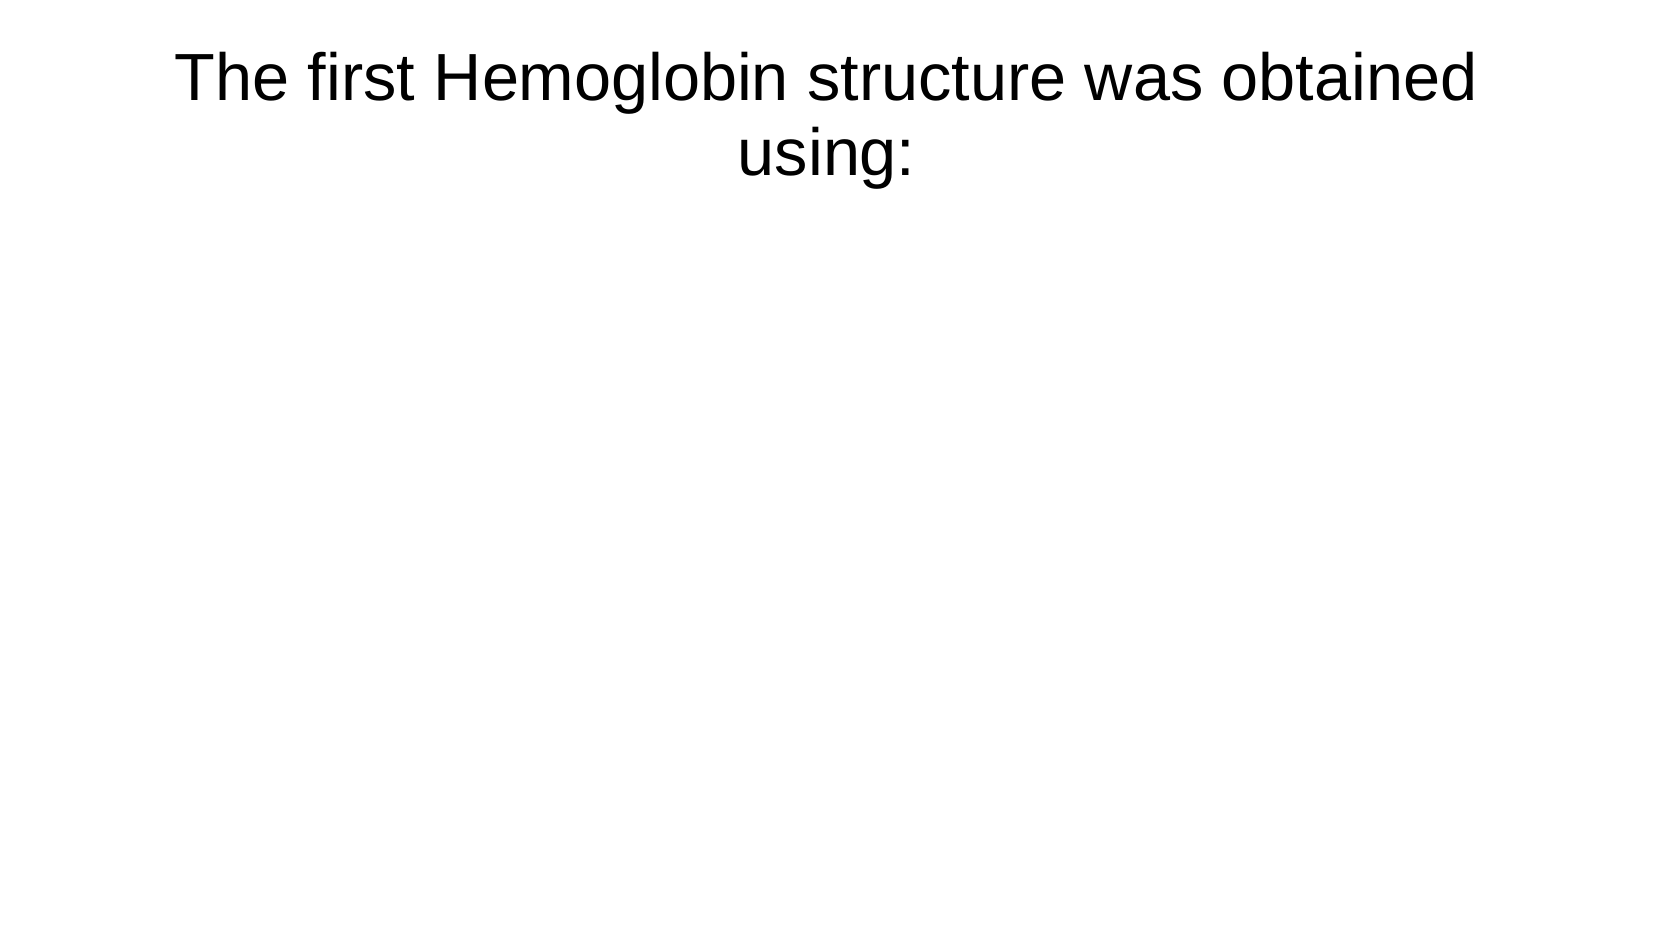

# The first Hemoglobin structure was obtained using: